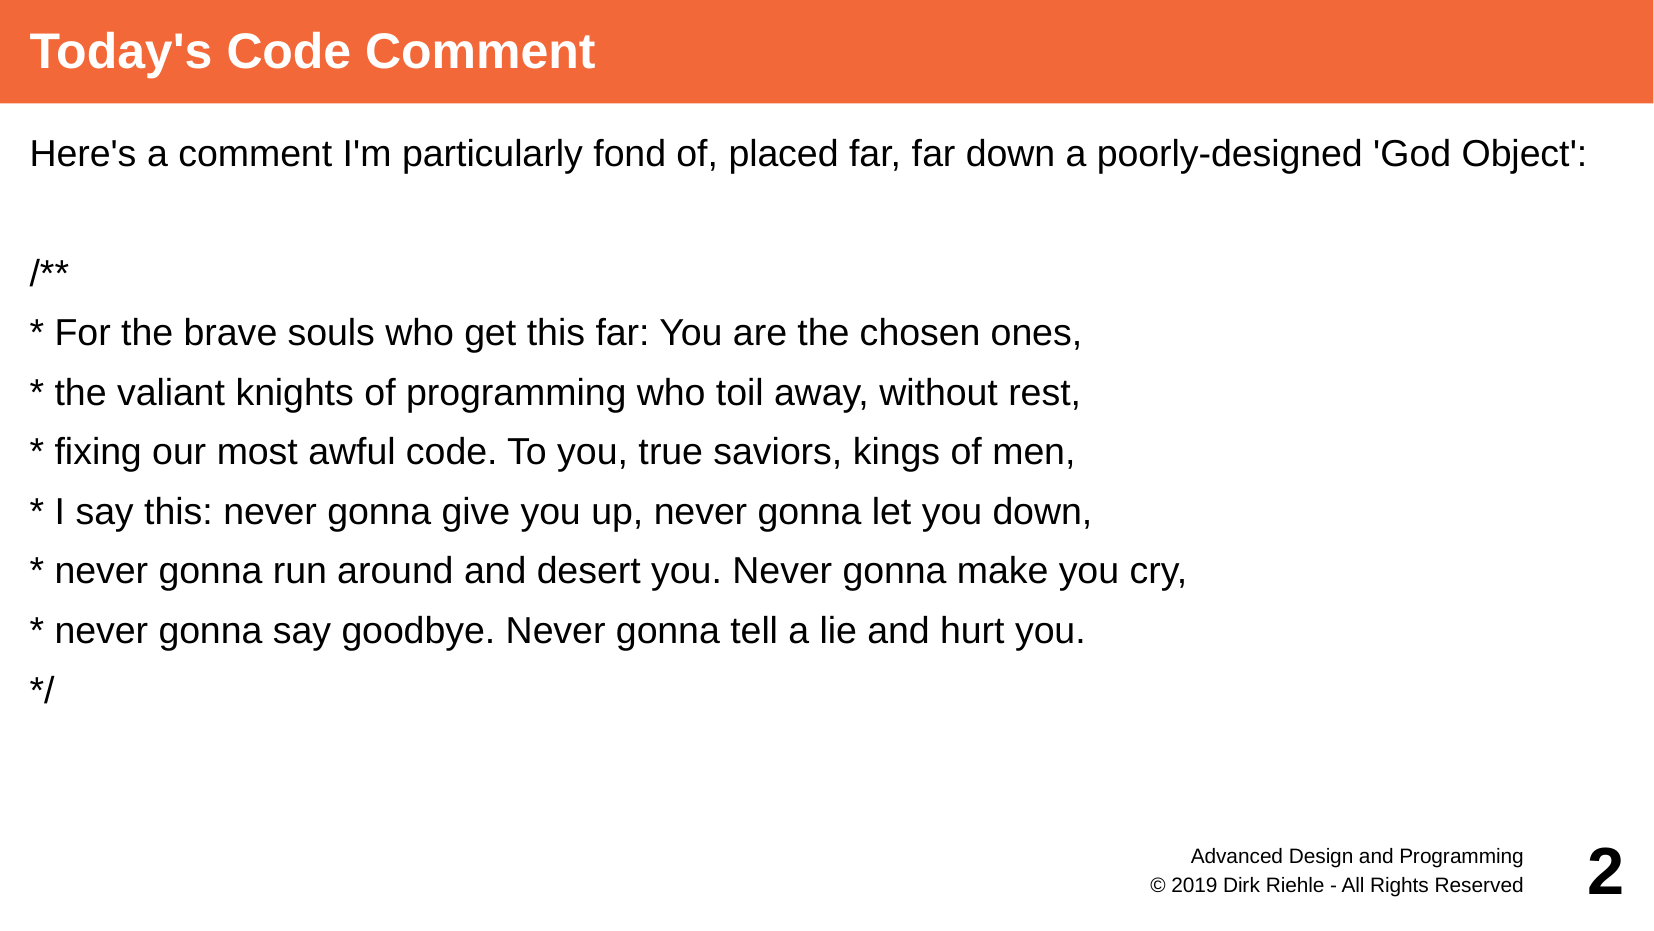

# Today's Code Comment
Here's a comment I'm particularly fond of, placed far, far down a poorly-designed 'God Object':
/**
* For the brave souls who get this far: You are the chosen ones,
* the valiant knights of programming who toil away, without rest,
* fixing our most awful code. To you, true saviors, kings of men,
* I say this: never gonna give you up, never gonna let you down,
* never gonna run around and desert you. Never gonna make you cry,
* never gonna say goodbye. Never gonna tell a lie and hurt you.
*/
Advanced Design and Programming
2
© 2019 Dirk Riehle - All Rights Reserved